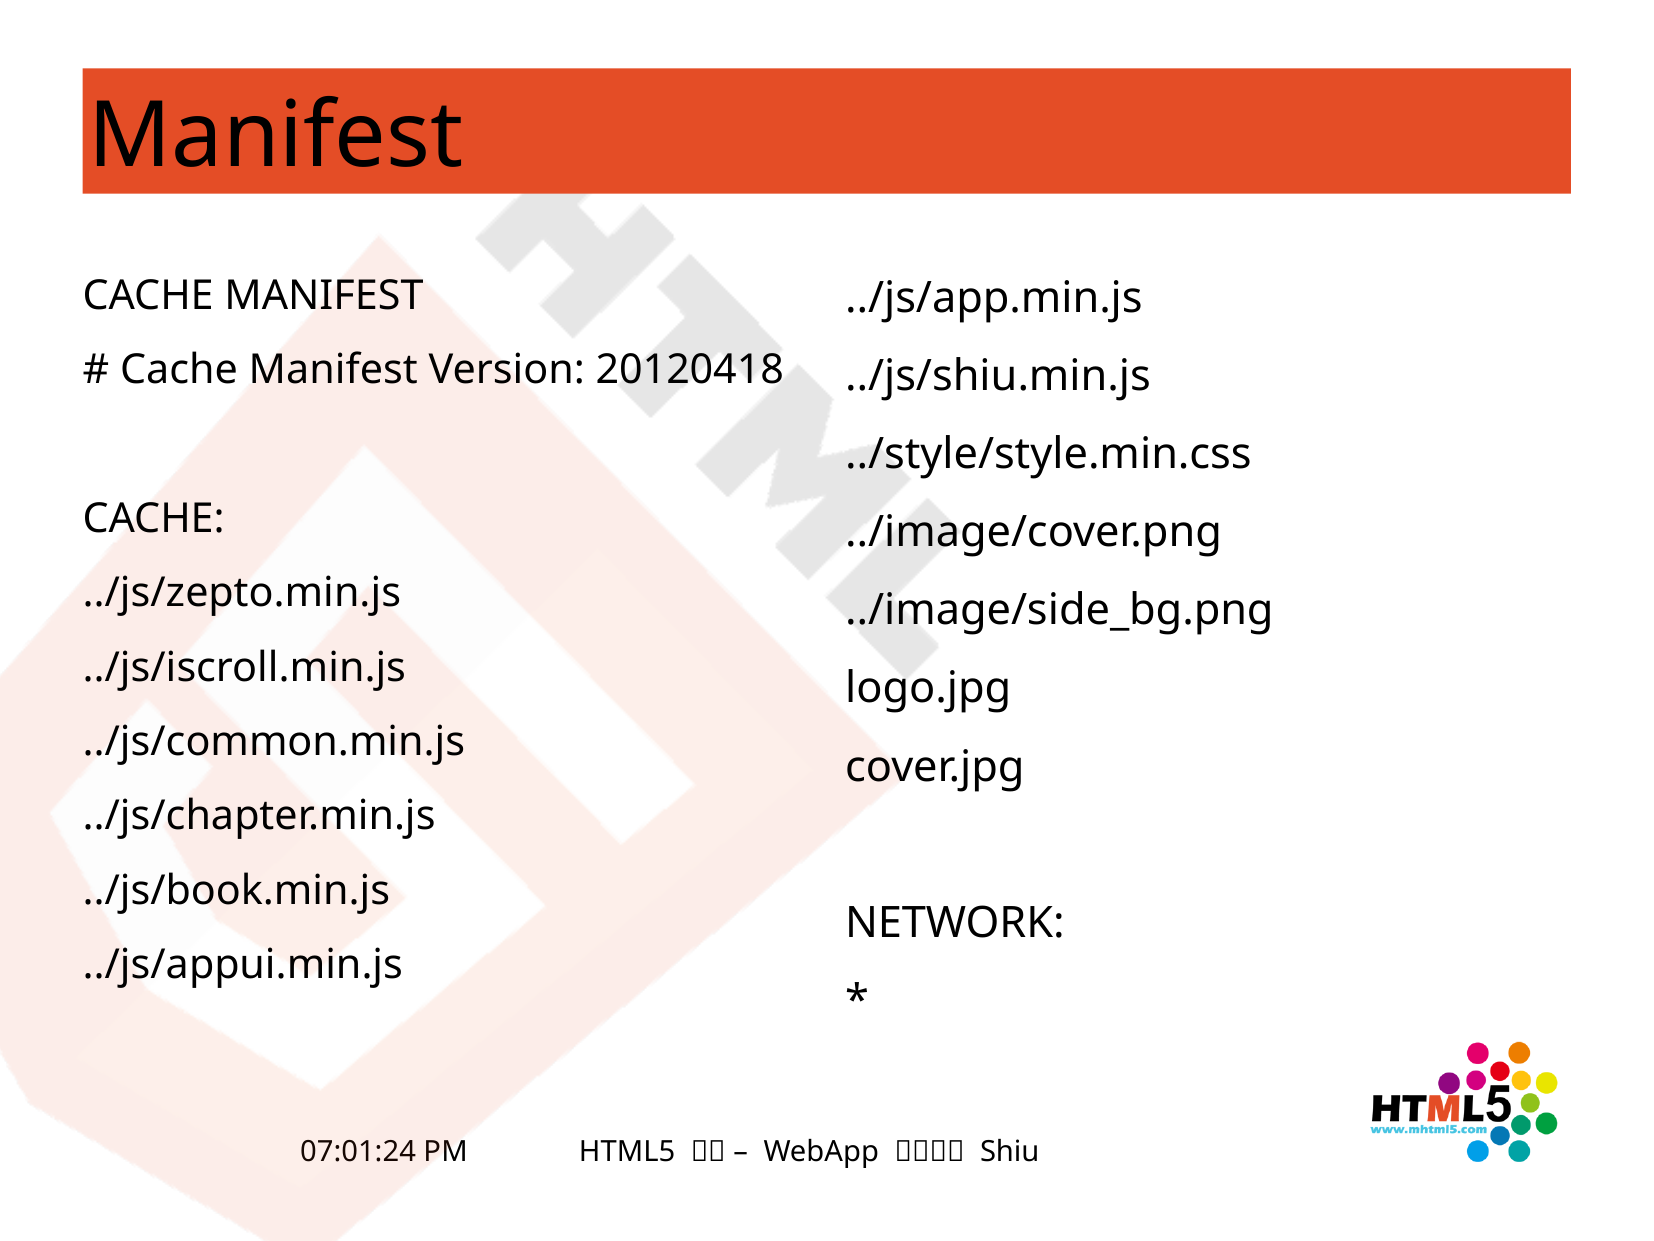

# Manifest
CACHE MANIFEST
# Cache Manifest Version: 20120418
CACHE:
../js/zepto.min.js
../js/iscroll.min.js
../js/common.min.js
../js/chapter.min.js
../js/book.min.js
../js/appui.min.js
../js/app.min.js
../js/shiu.min.js
../style/style.min.css
../image/cover.png
../image/side_bg.png
logo.jpg
cover.jpg
NETWORK:
*